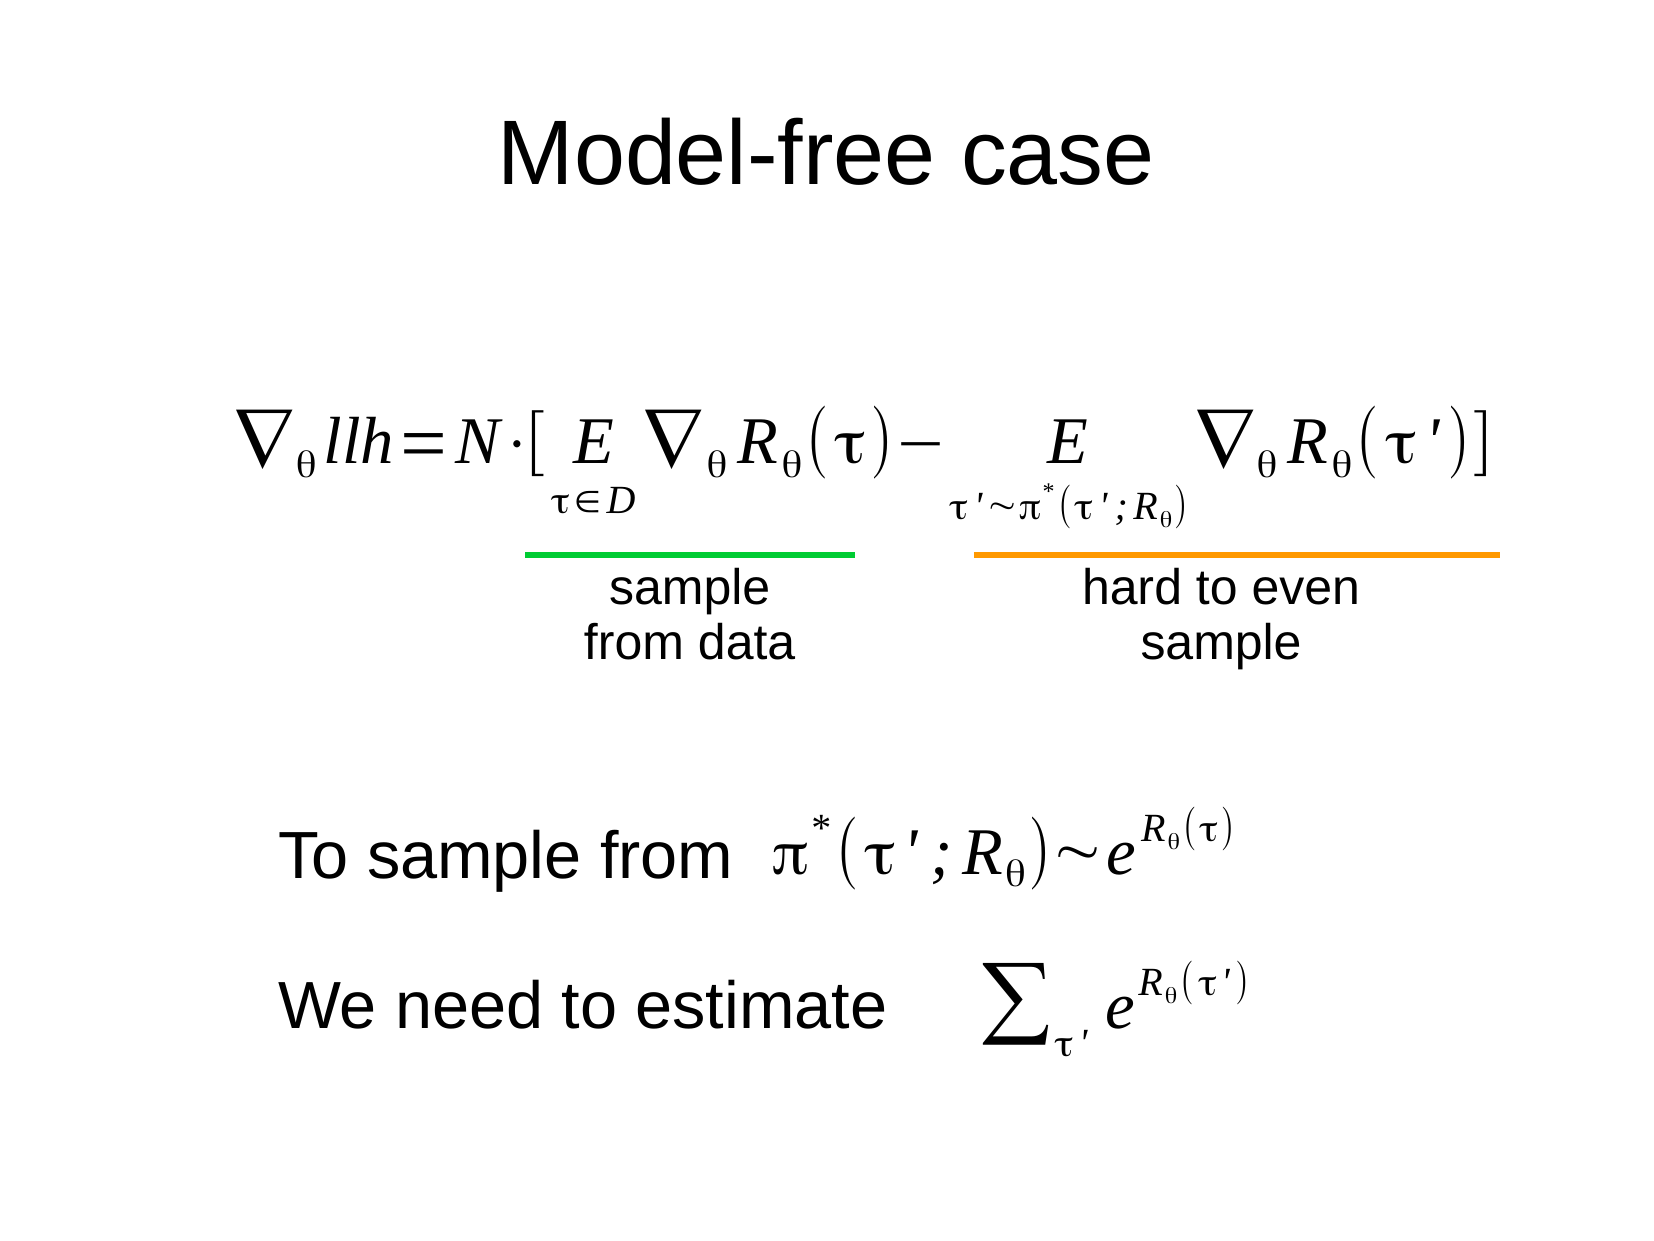

# Model-free case
sample
from data
hard to even
sample
To sample from
We need to estimate